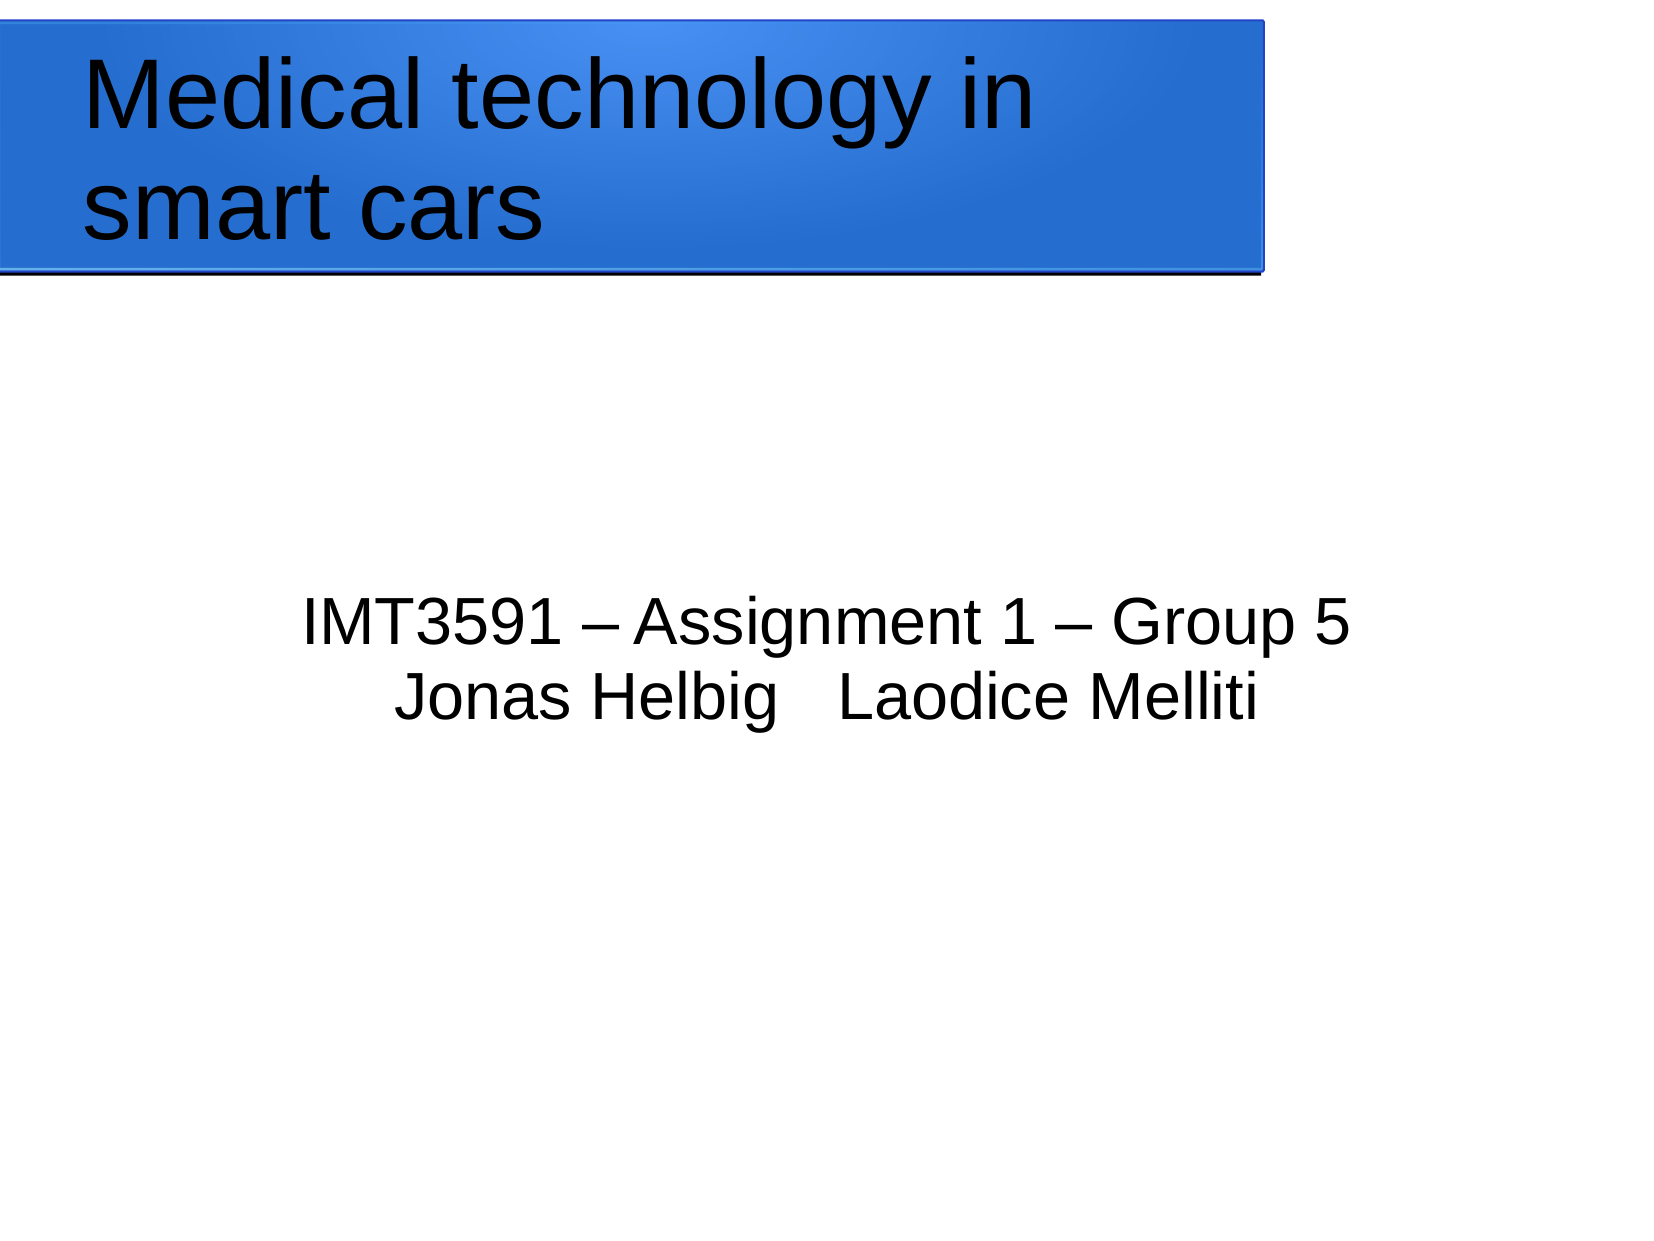

# Medical technology in smart cars
IMT3591 – Assignment 1 – Group 5
Jonas Helbig	Laodice Melliti